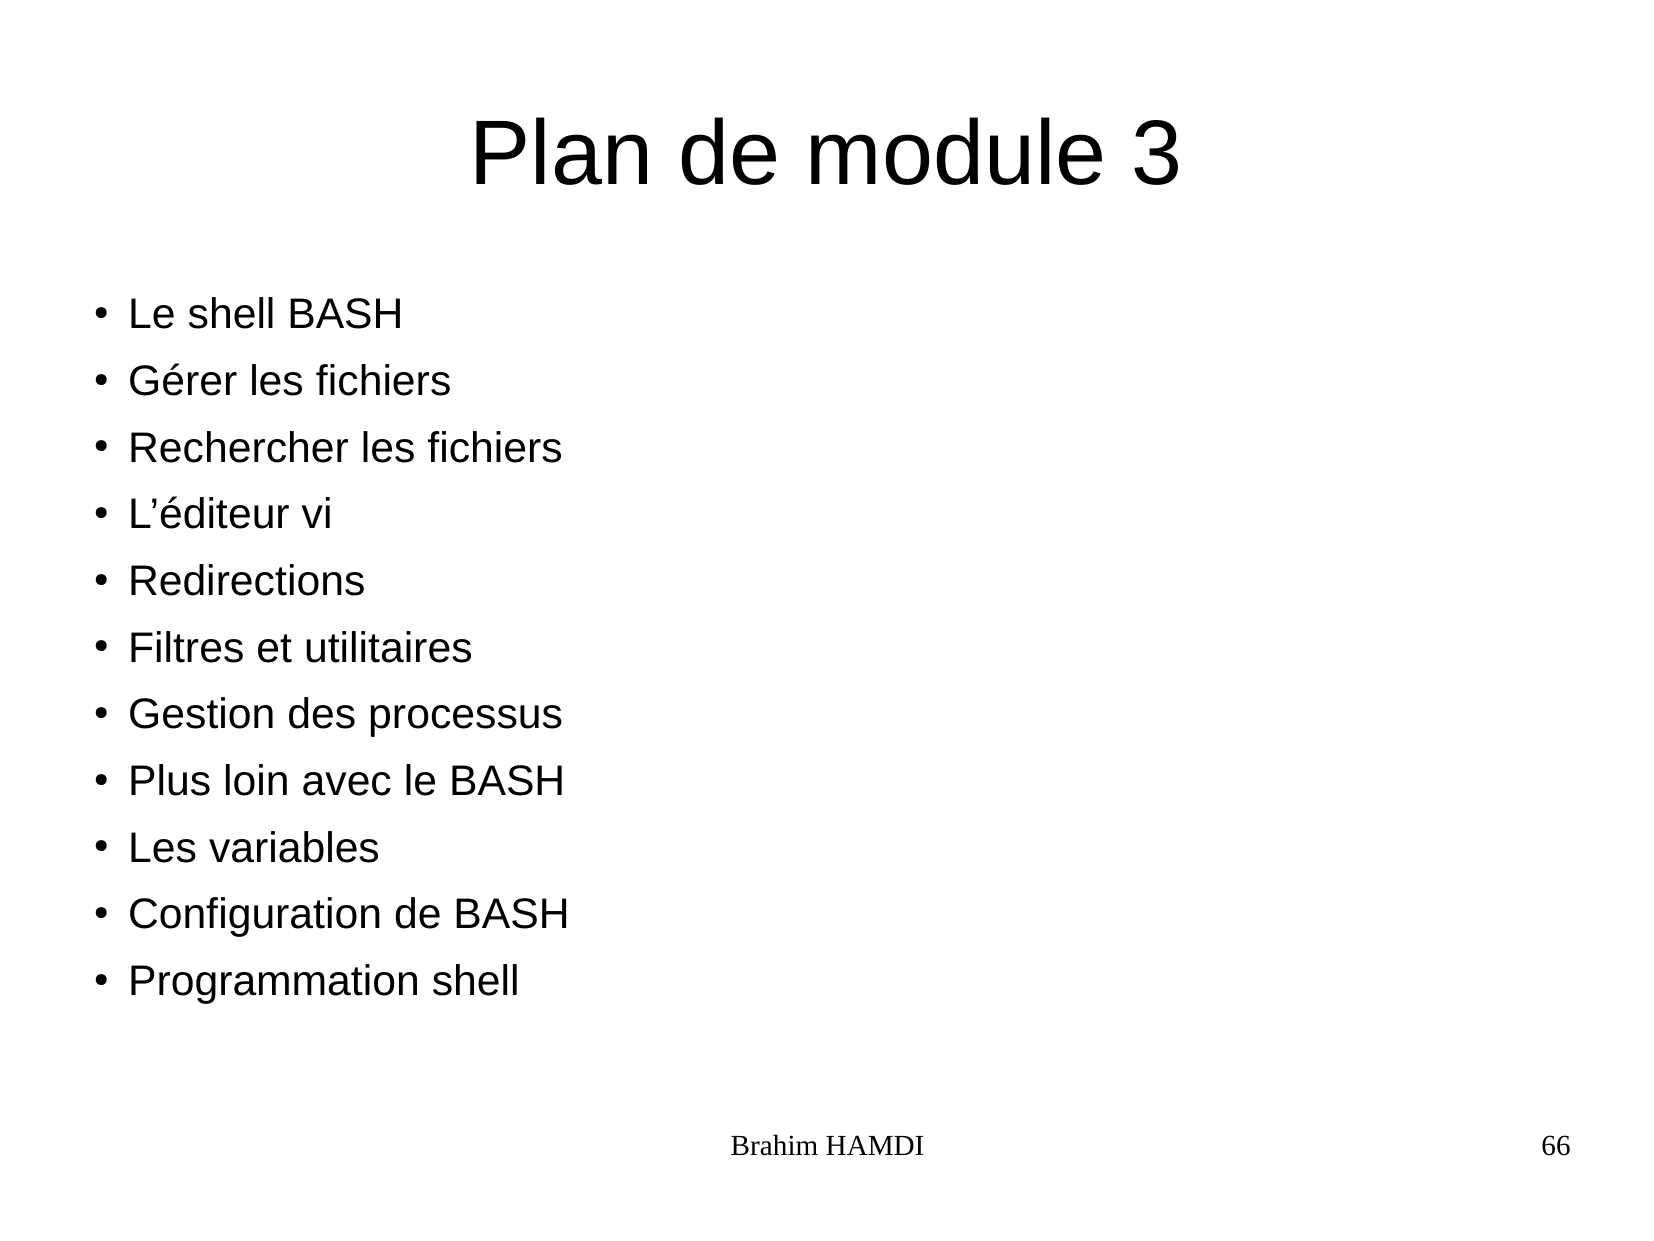

# Plan de module 3
Le shell BASH
Gérer les fichiers
Rechercher les fichiers
L’éditeur vi
Redirections
Filtres et utilitaires
Gestion des processus
Plus loin avec le BASH
Les variables
Configuration de BASH
Programmation shell
Brahim HAMDI
66